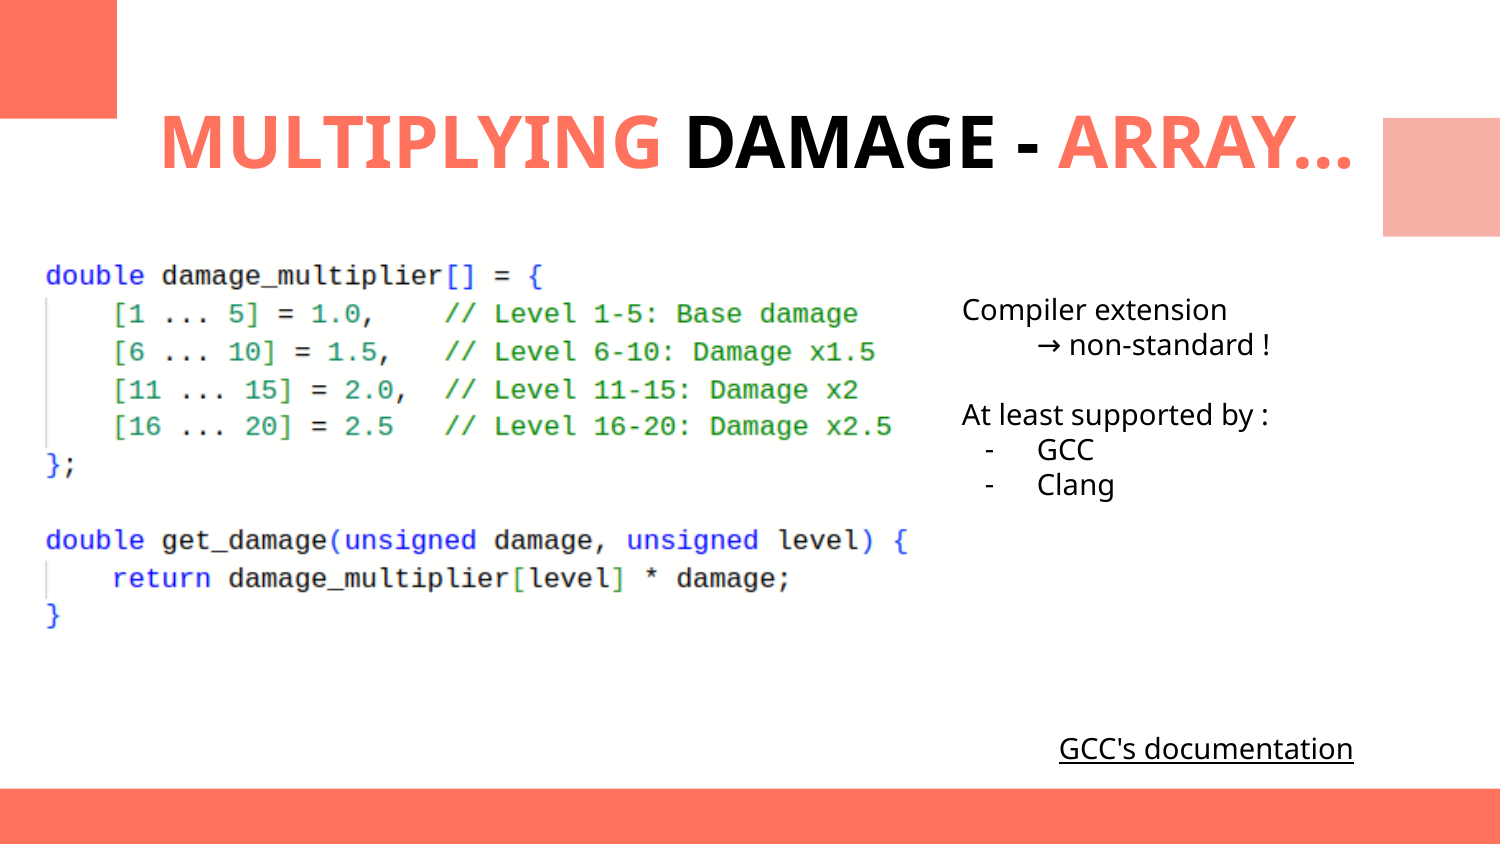

# MULTIPLYING DAMAGE - ARRAY…
Compiler extension
→ non-standard !
At least supported by :
GCC
Clang
GCC's documentation